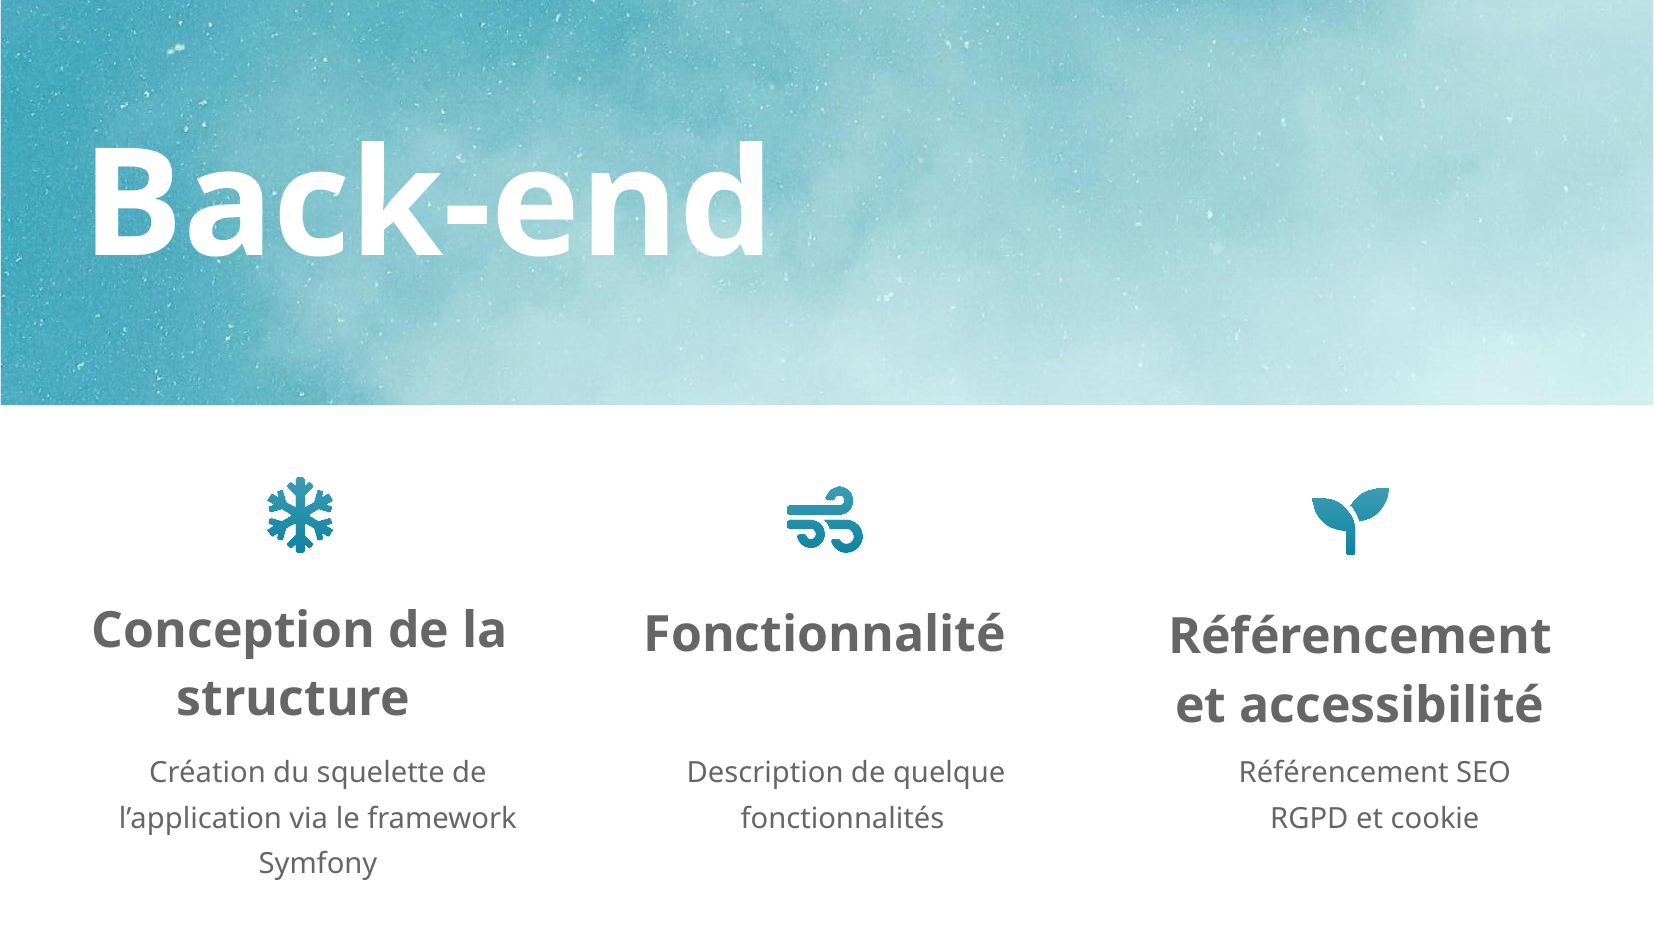

# Back-end
Conception de la structure
Fonctionnalité
Référencement et accessibilité
Création du squelette de l’application via le framework Symfony
Description de quelque fonctionnalités
Référencement SEO
RGPD et cookie